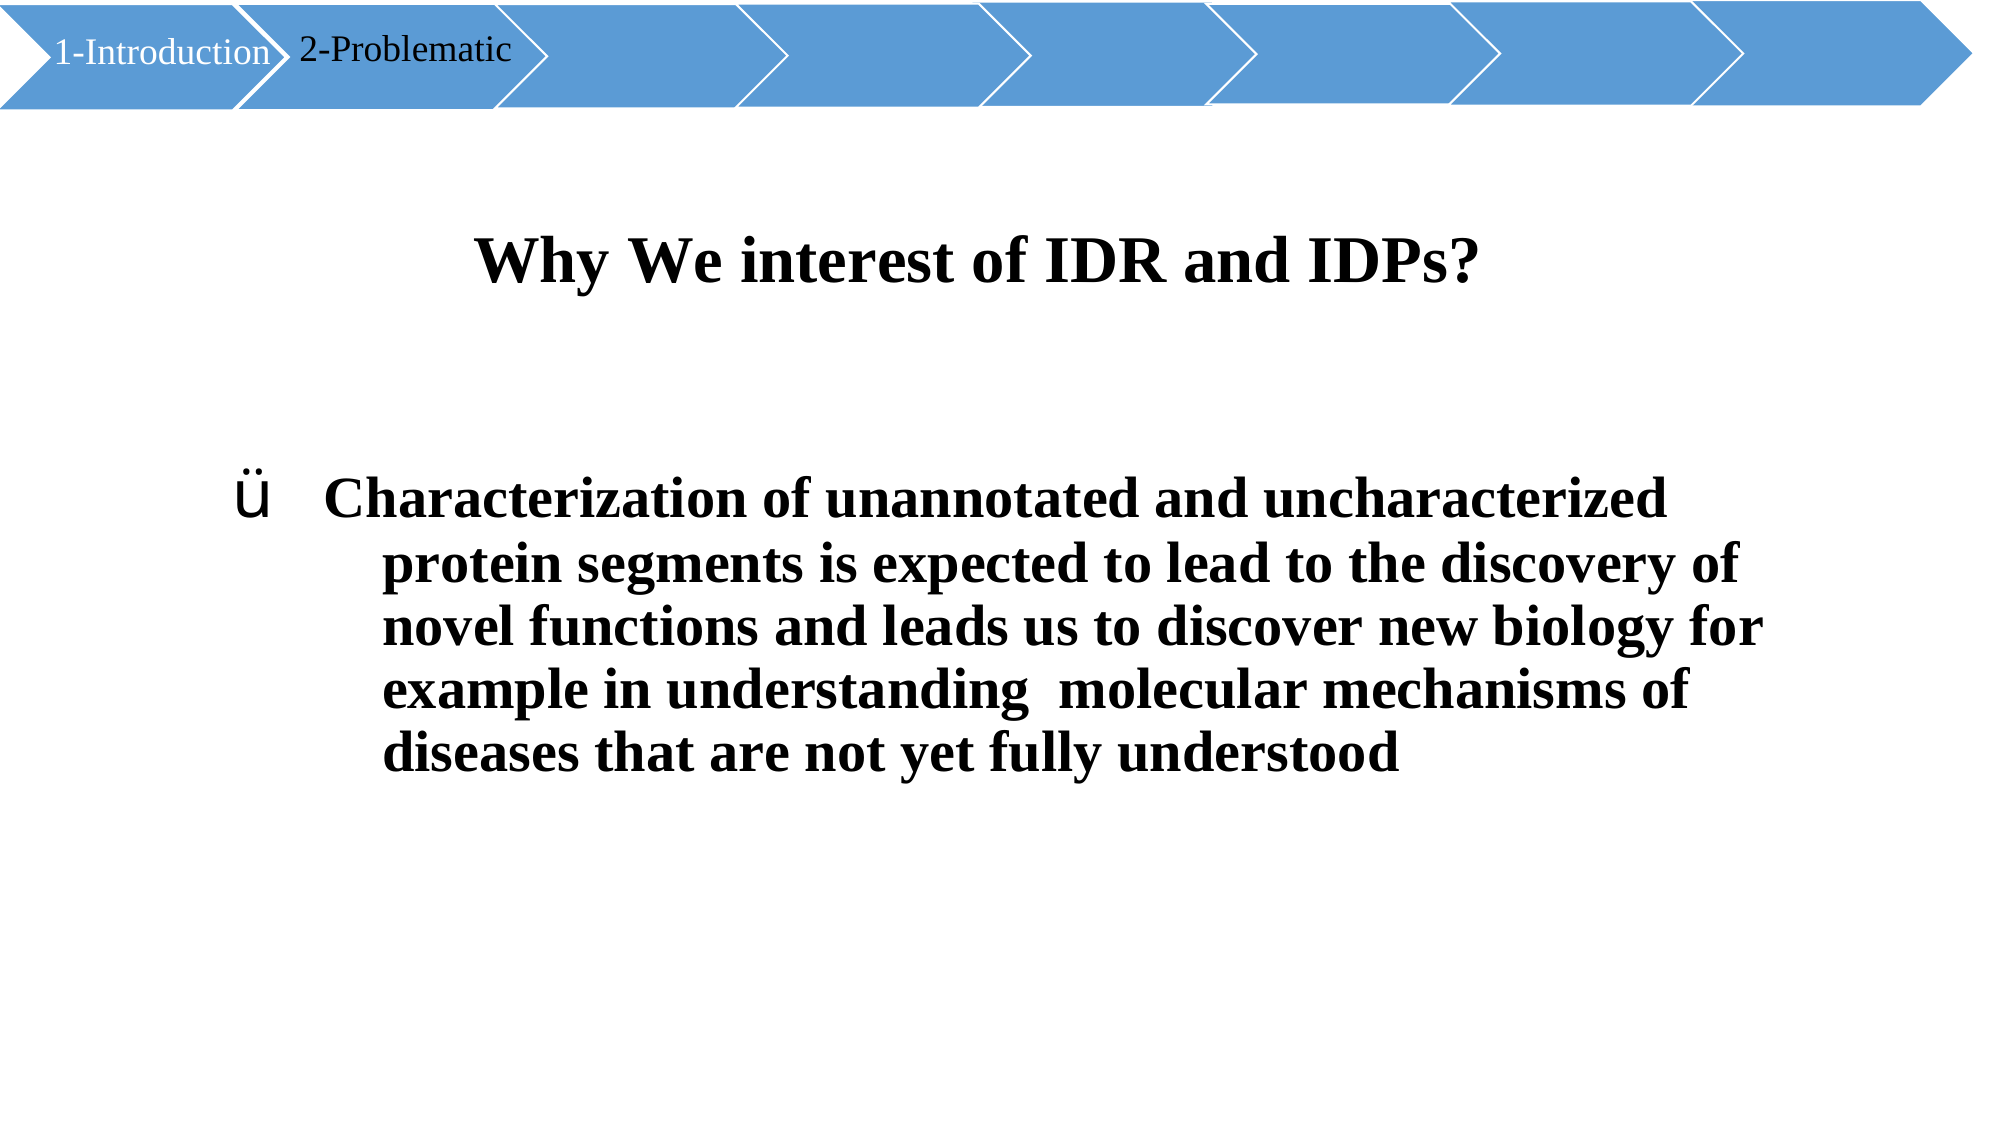

2-Problematic
1-Introduction
 Why We interest of IDR and IDPs?
 Characterization of unannotated and uncharacterized protein segments is expected to lead to the discovery of novel functions and leads us to discover new biology for example in understanding molecular mechanisms of diseases that are not yet fully understood